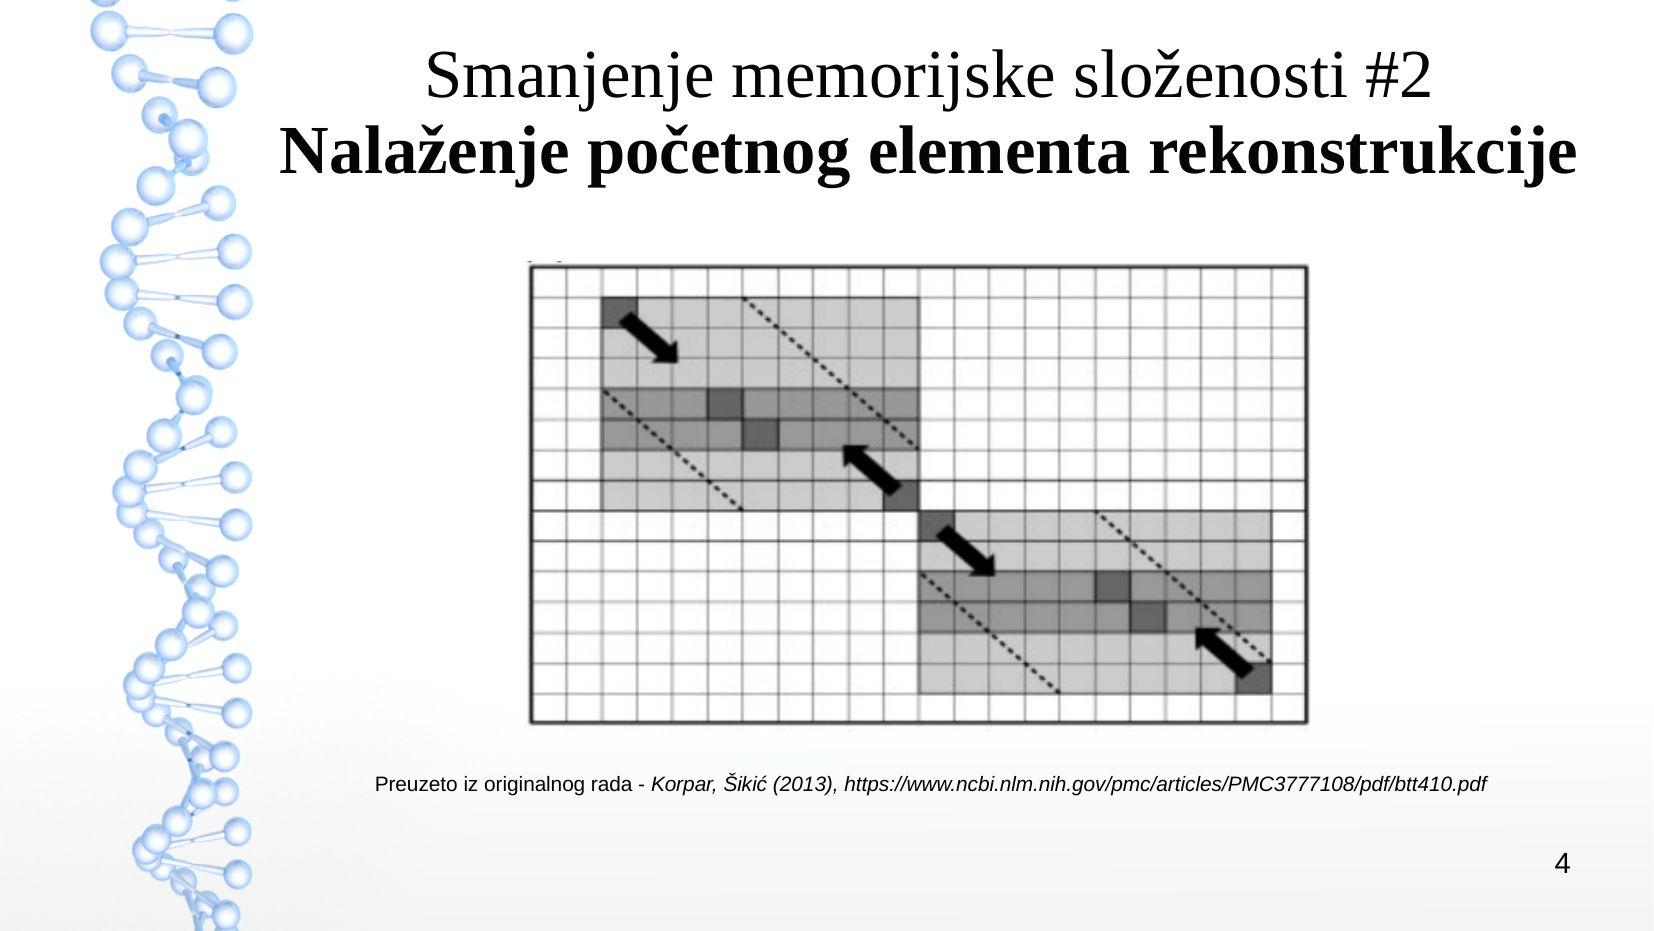

# Smanjenje memorijske složenosti #2 Nalaženje početnog elementa rekonstrukcije
Preuzeto iz originalnog rada - Korpar, Šikić (2013), https://www.ncbi.nlm.nih.gov/pmc/articles/PMC3777108/pdf/btt410.pdf
4